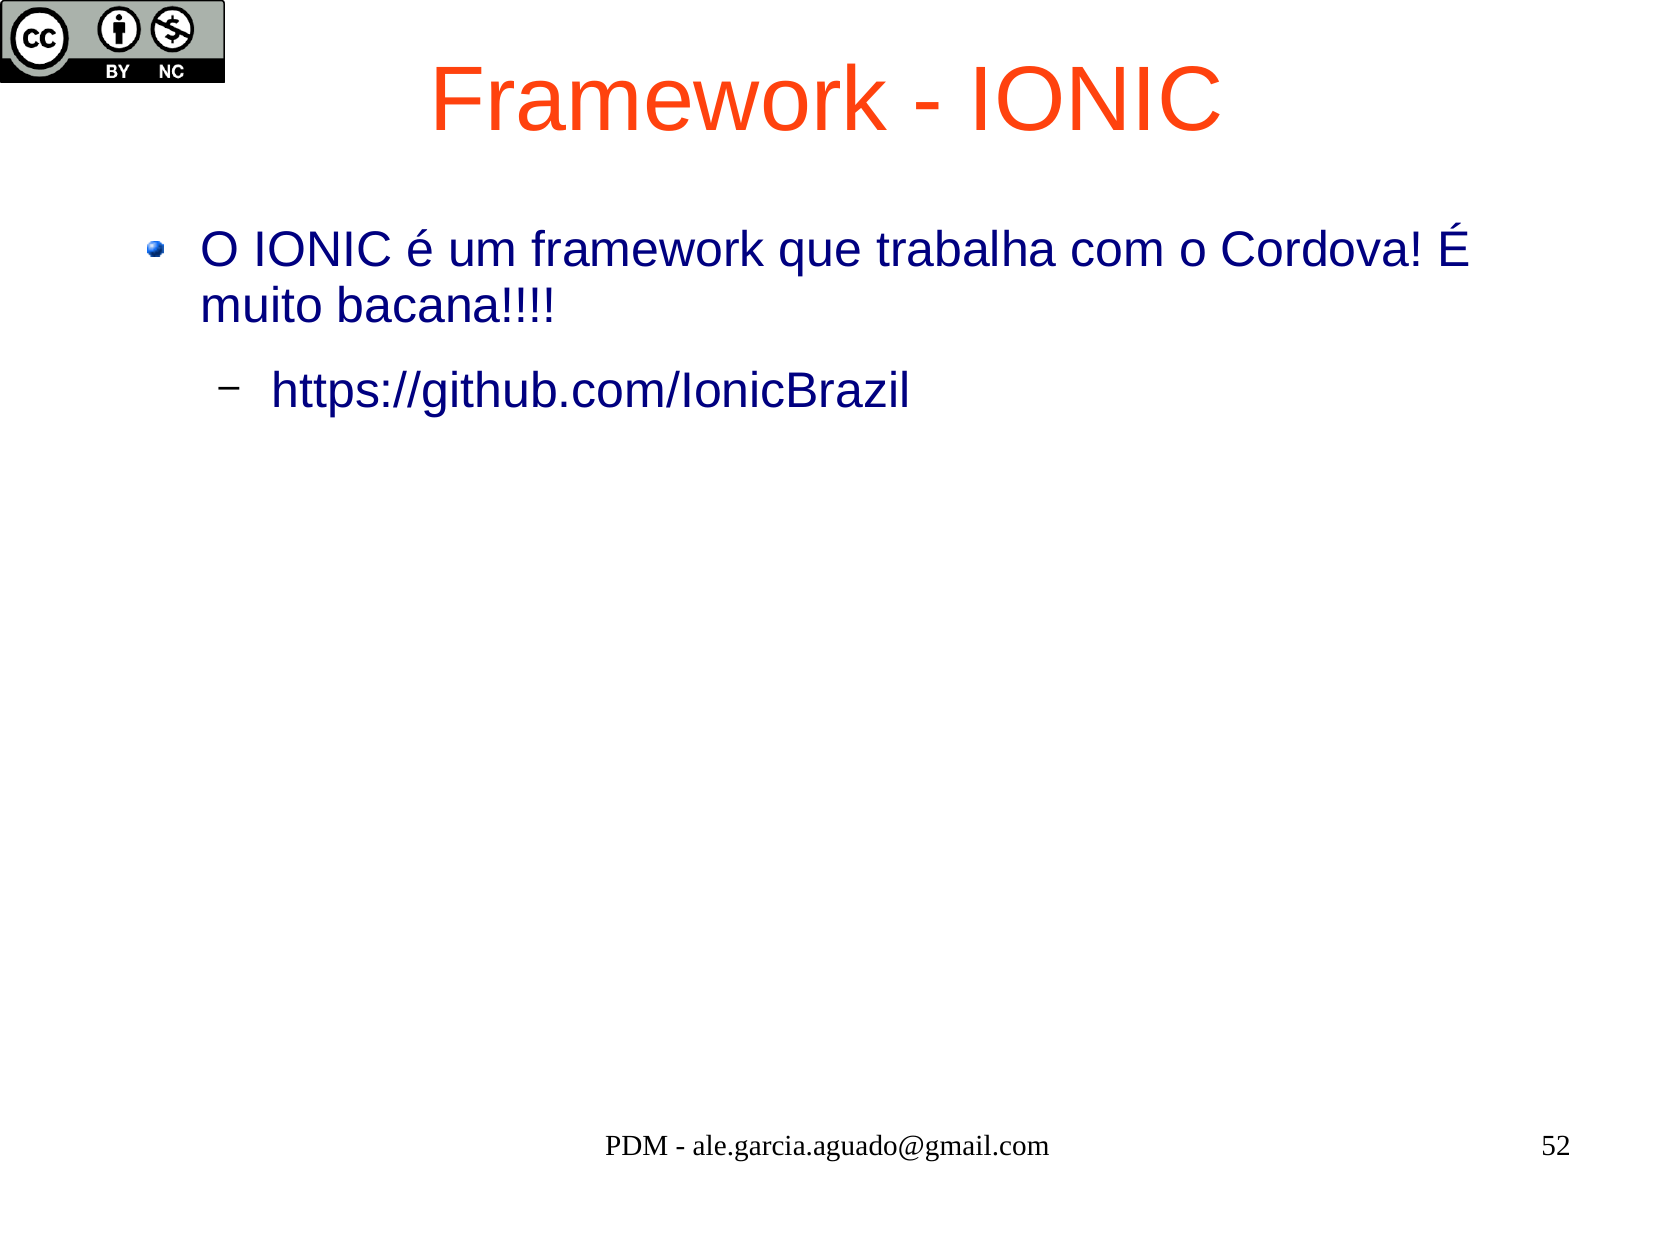

# Framework - IONIC
O IONIC é um framework que trabalha com o Cordova! É muito bacana!!!!
https://github.com/IonicBrazil
PDM - ale.garcia.aguado@gmail.com
52